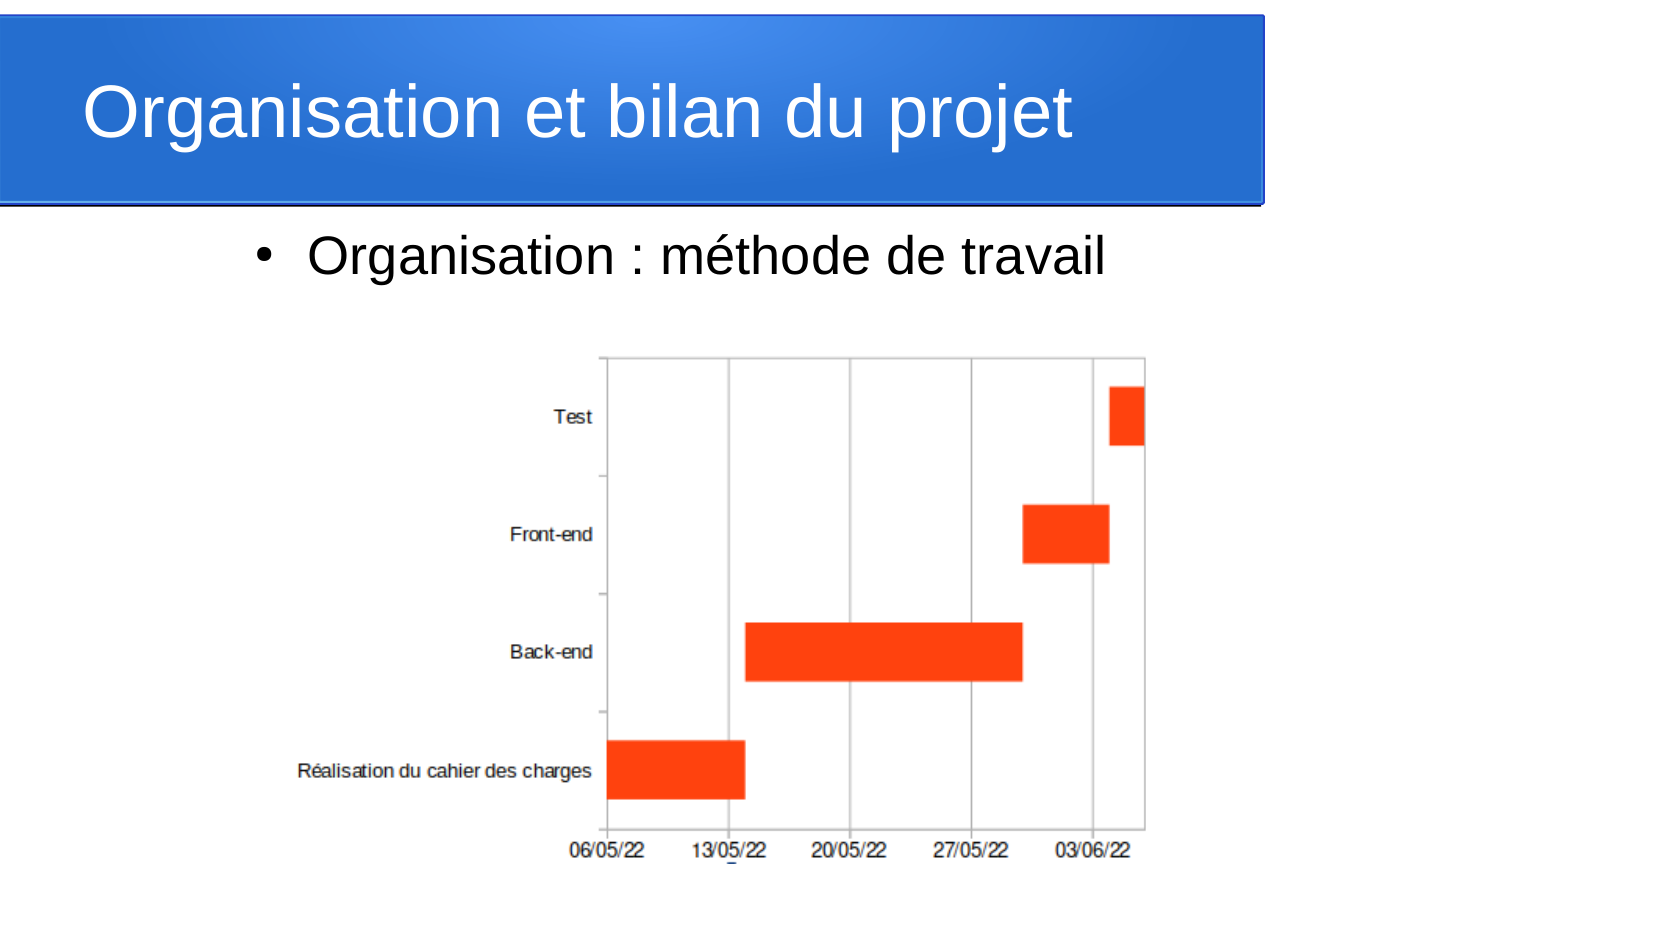

# Organisation et bilan du projet
Organisation : méthode de travail